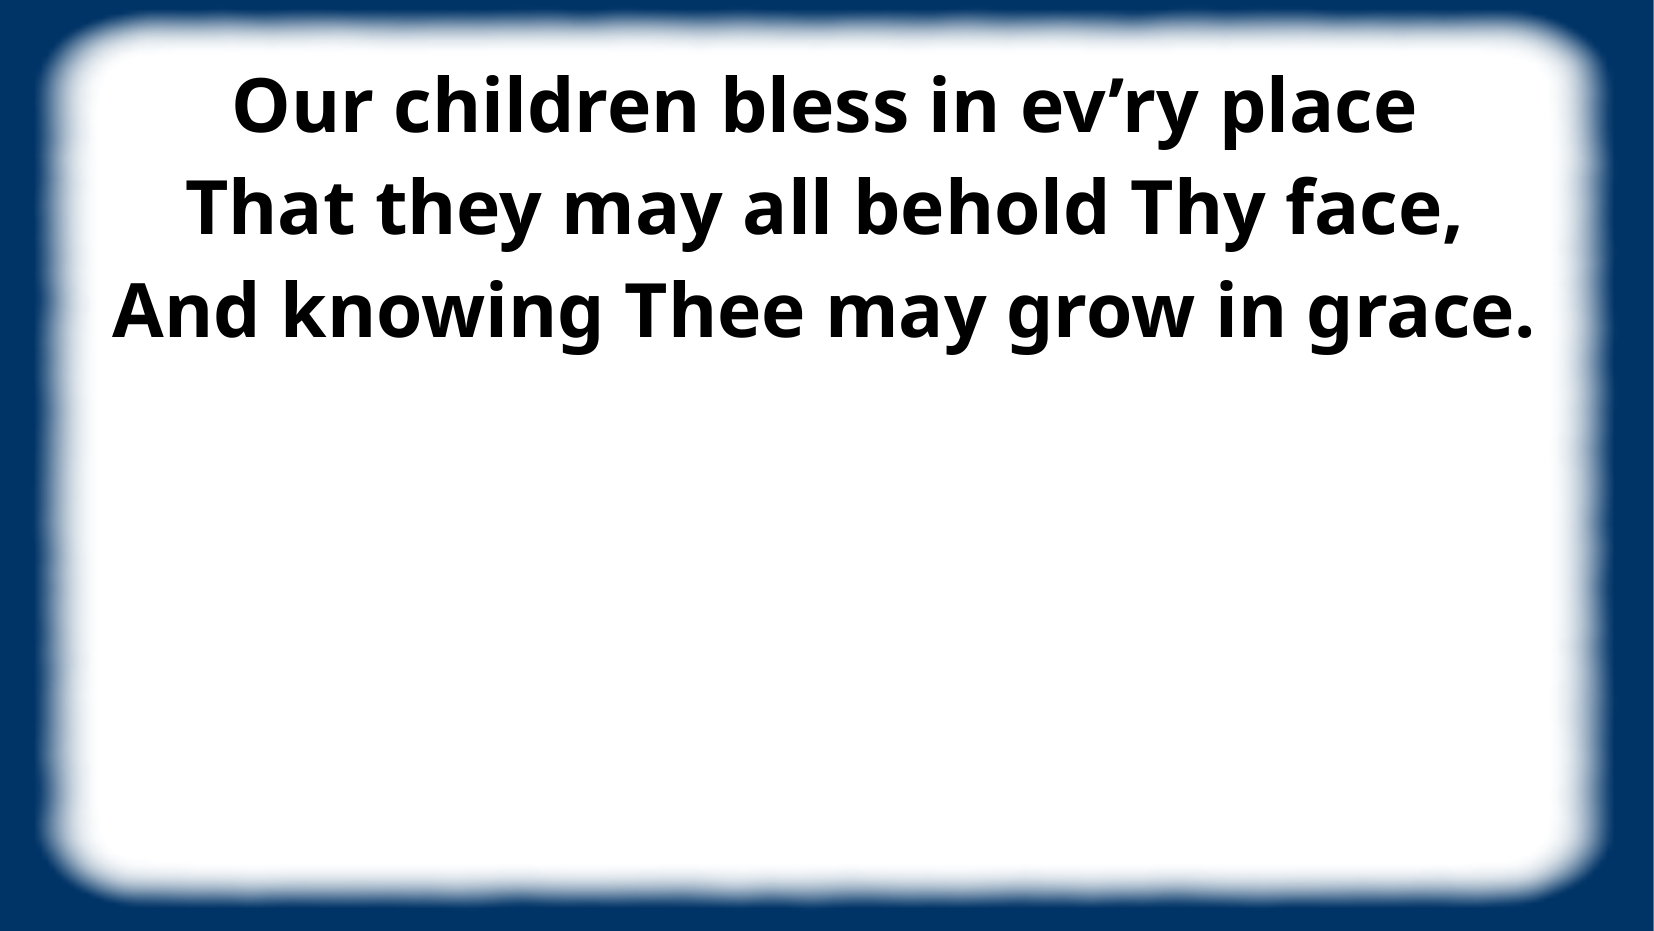

Our children bless in ev’ry place
That they may all behold Thy face,
And knowing Thee may grow in grace.